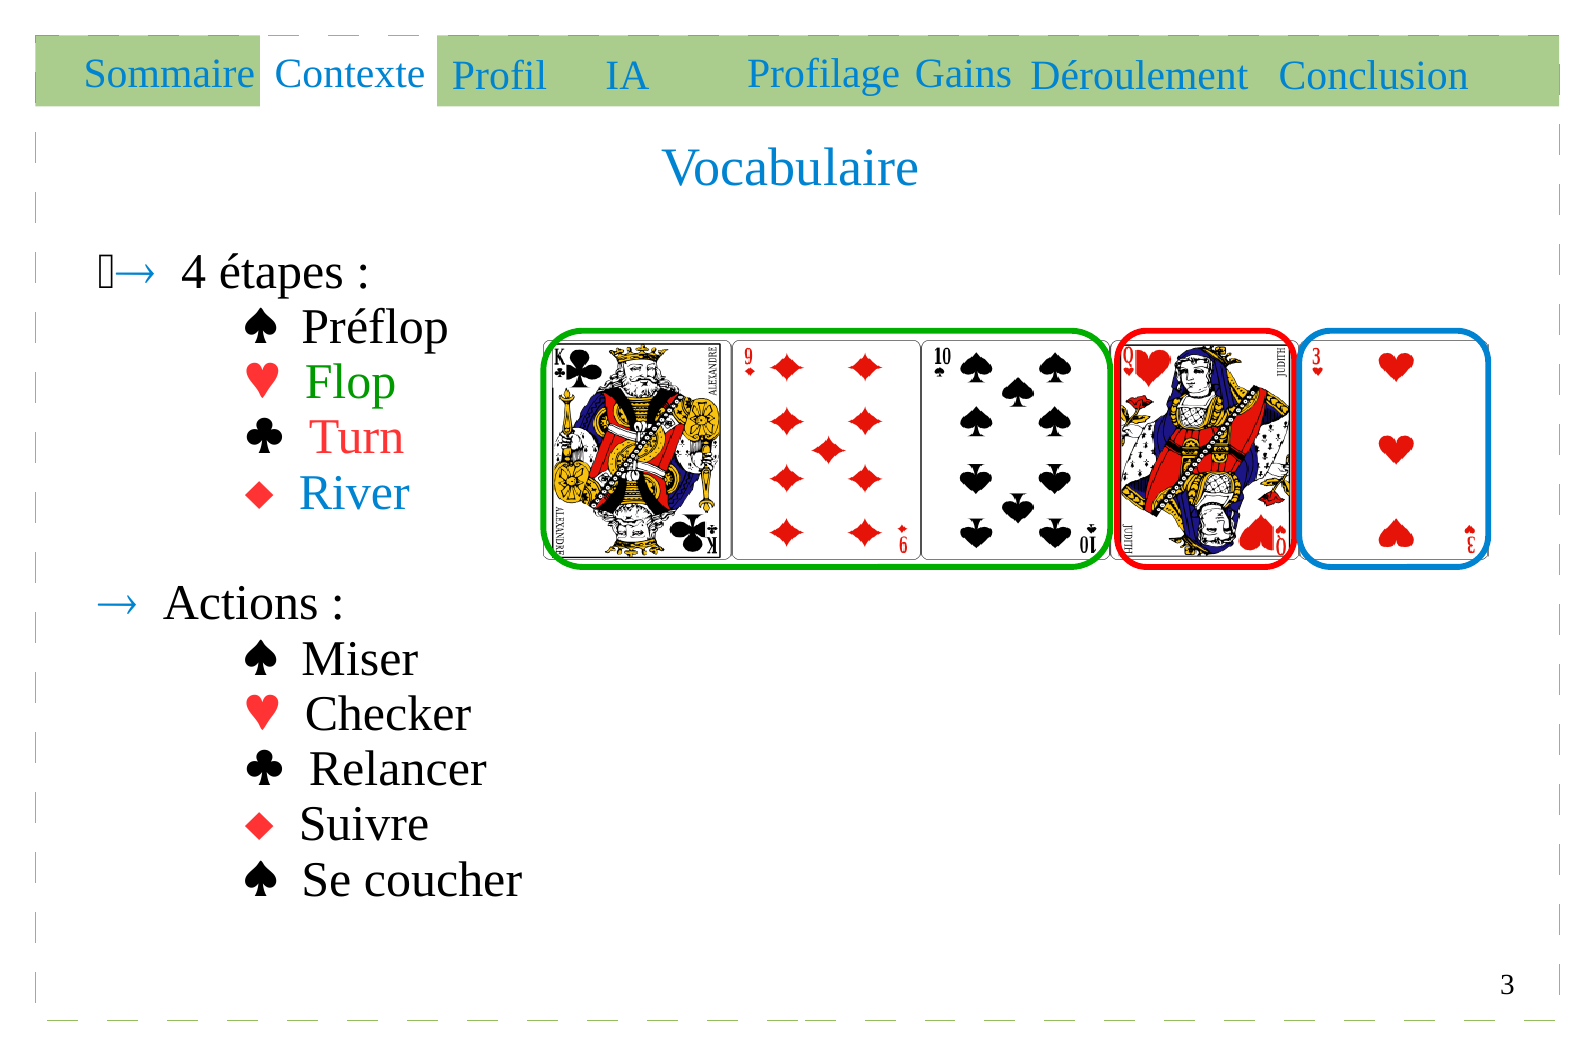

Profilage
Gains
Sommaire
Contexte
Profil
Déroulement
Conclusion
IA
Vocabulaire
® 4 étapes :
		ª Préflop
		© Flop
		§ Turn
		¨ River
® Actions :
		ª Miser
		© Checker
		§ Relancer
		¨ Suivre
		ª Se coucher
3